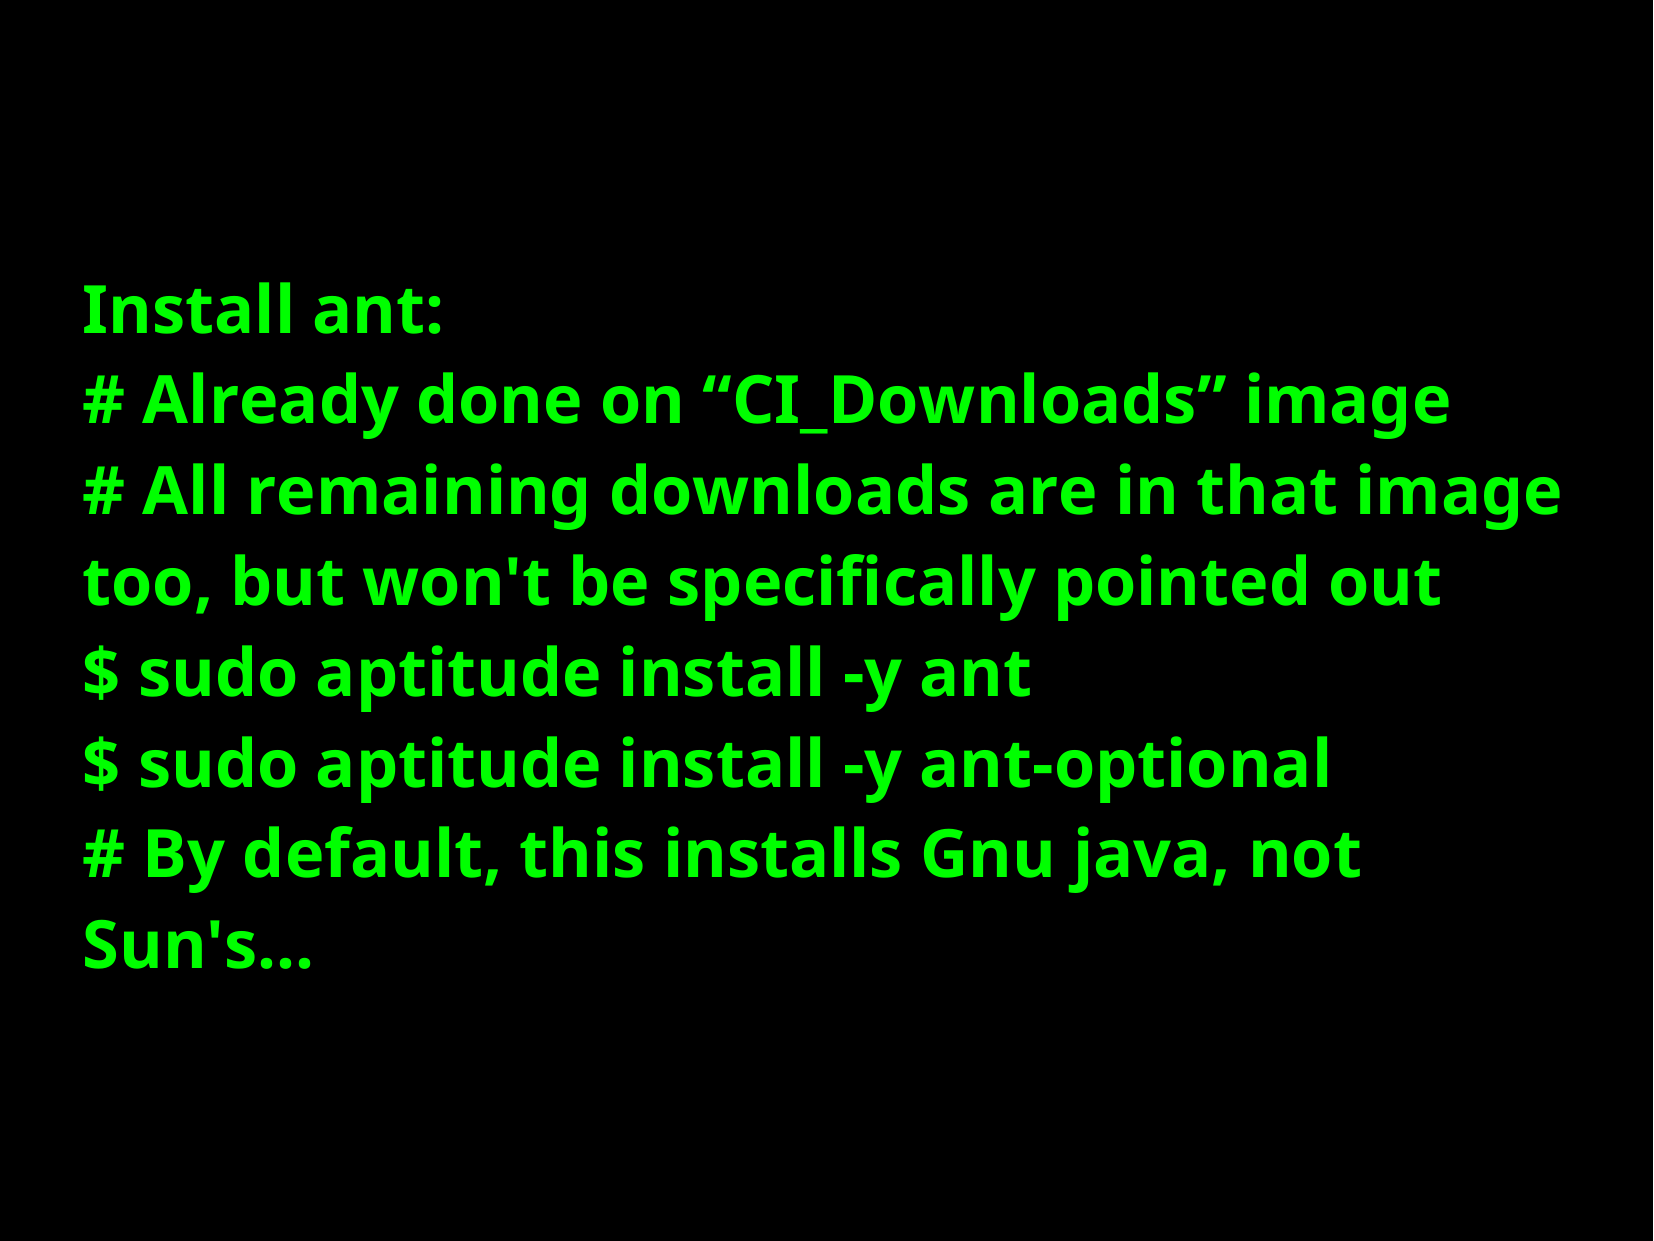

# Install ant: # Already done on “CI_Downloads” image # All remaining downloads are in that image too, but won't be specifically pointed out $ sudo aptitude install -y ant $ sudo aptitude install -y ant-optional # By default, this installs Gnu java, not Sun's...